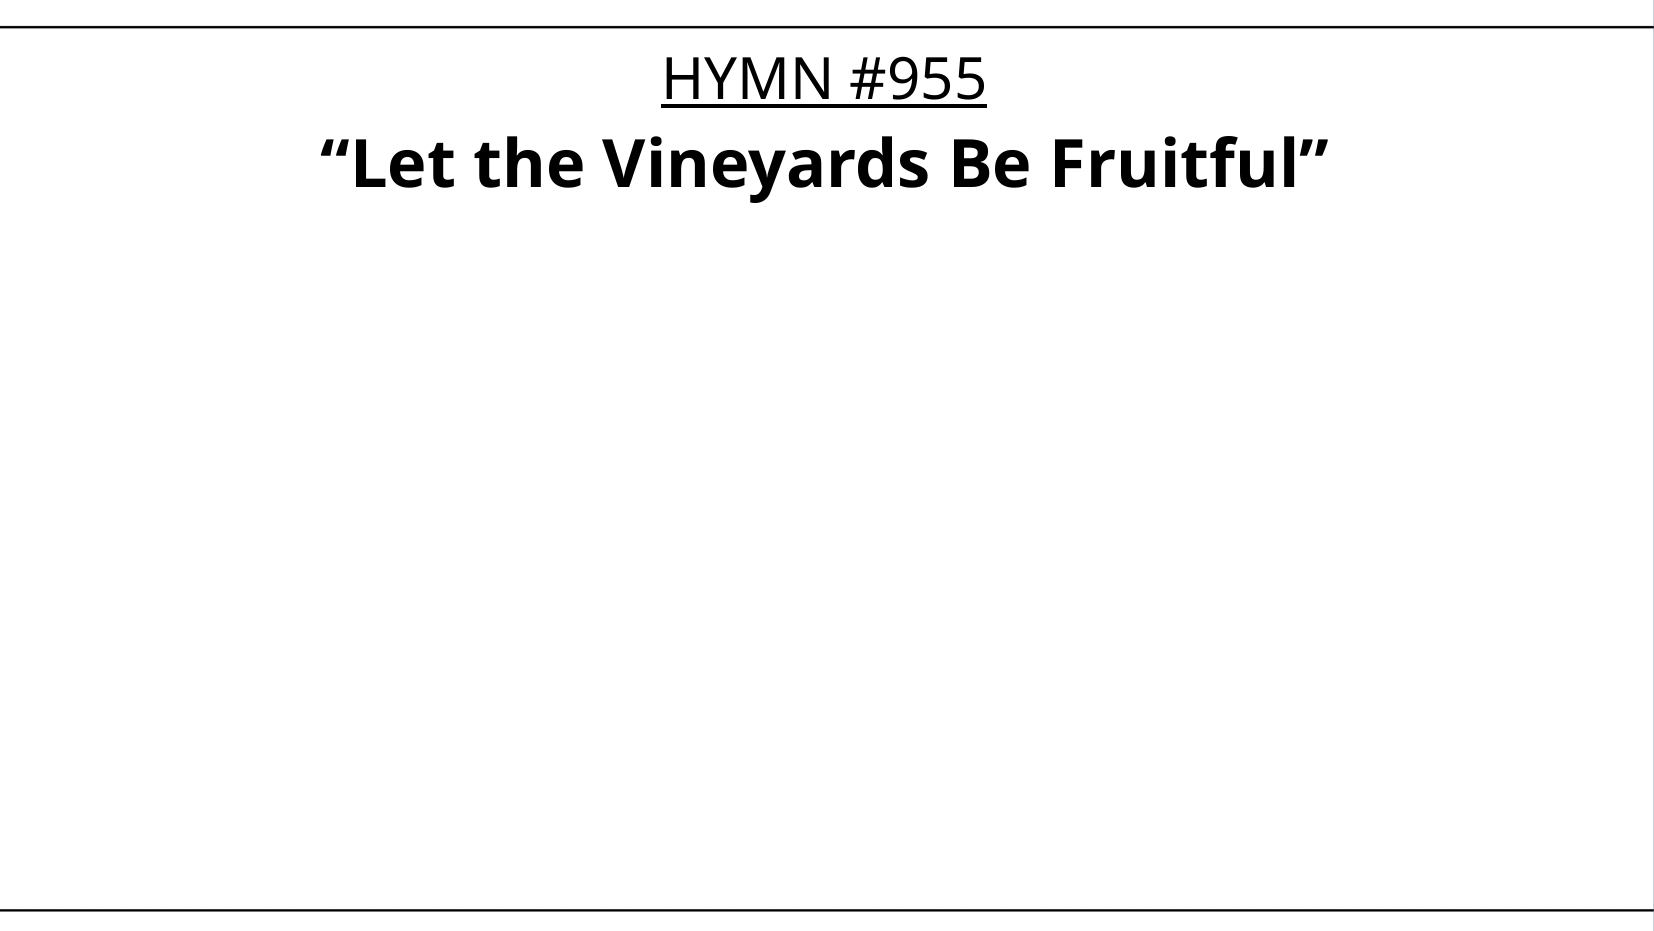

HYMN #955
“Let the Vineyards Be Fruitful”